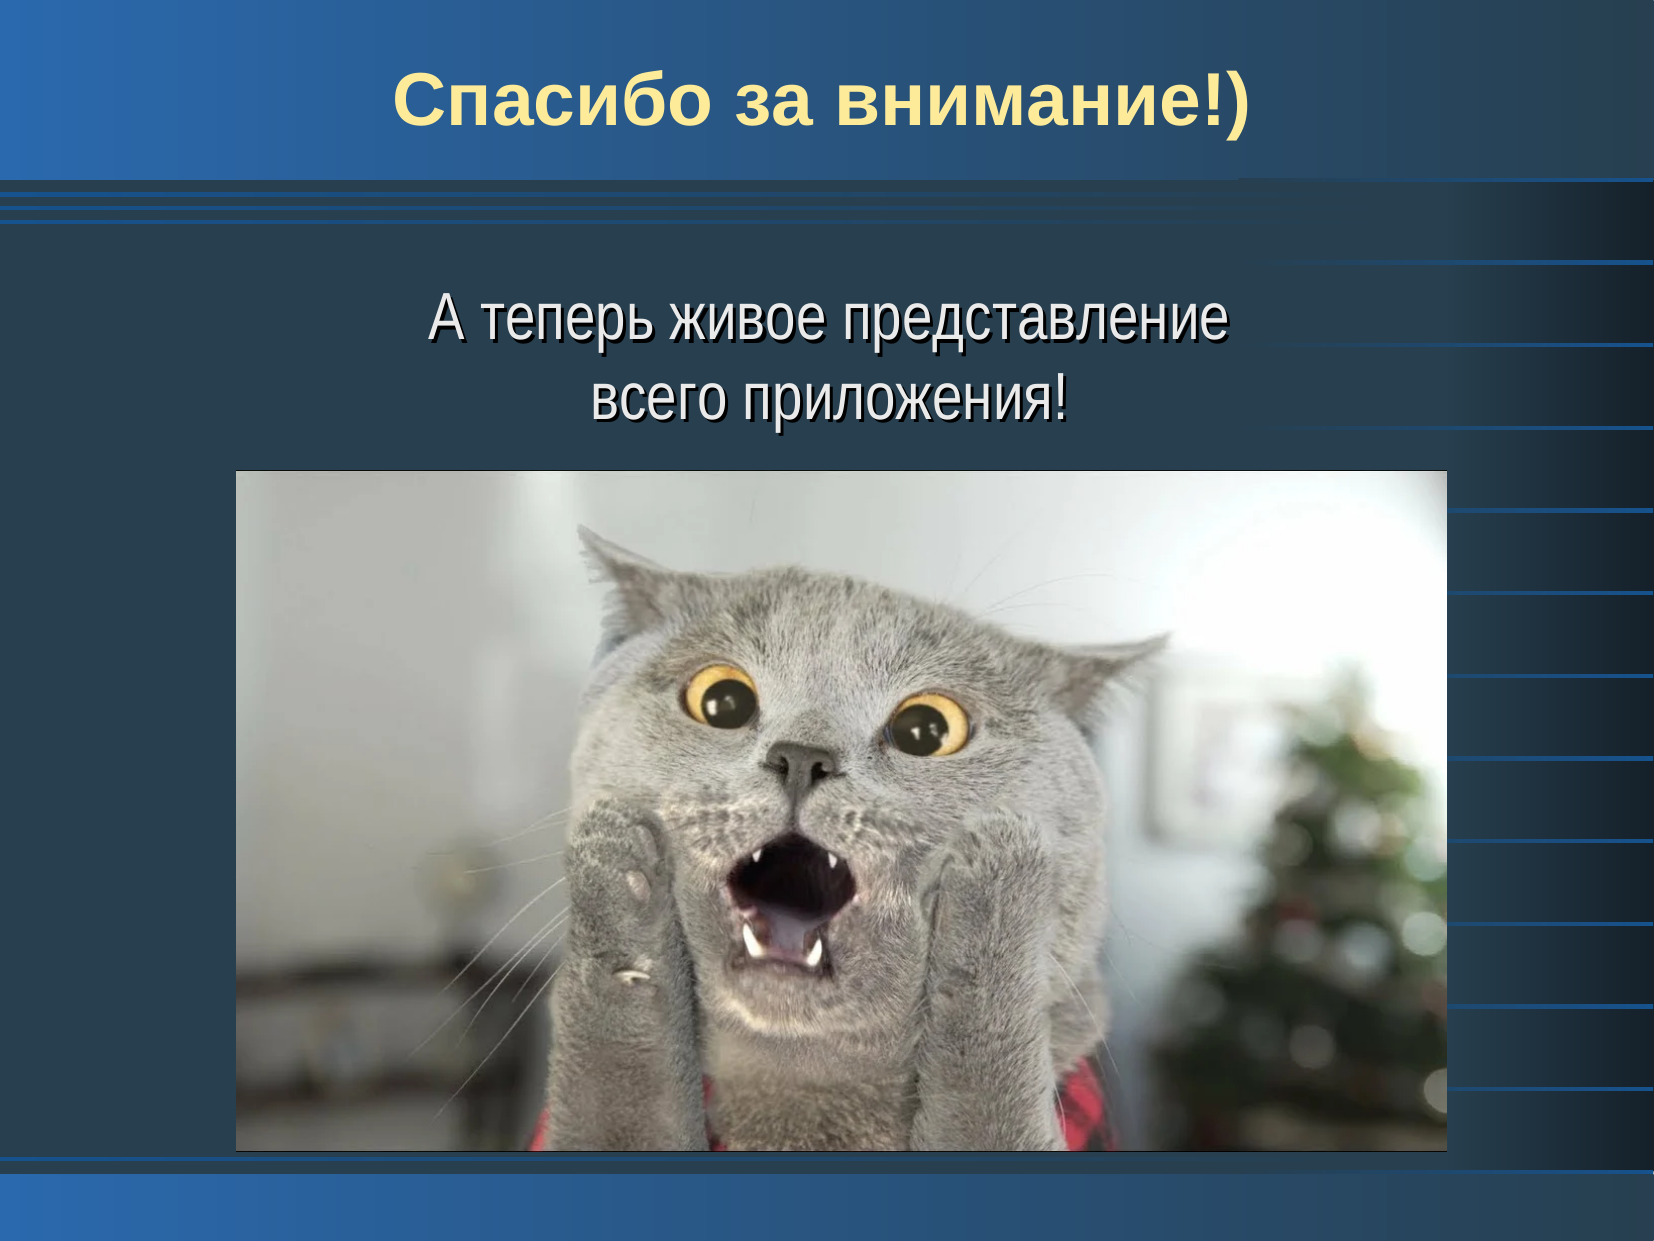

# Спасибо за внимание!)
А теперь живое представление всего приложения!